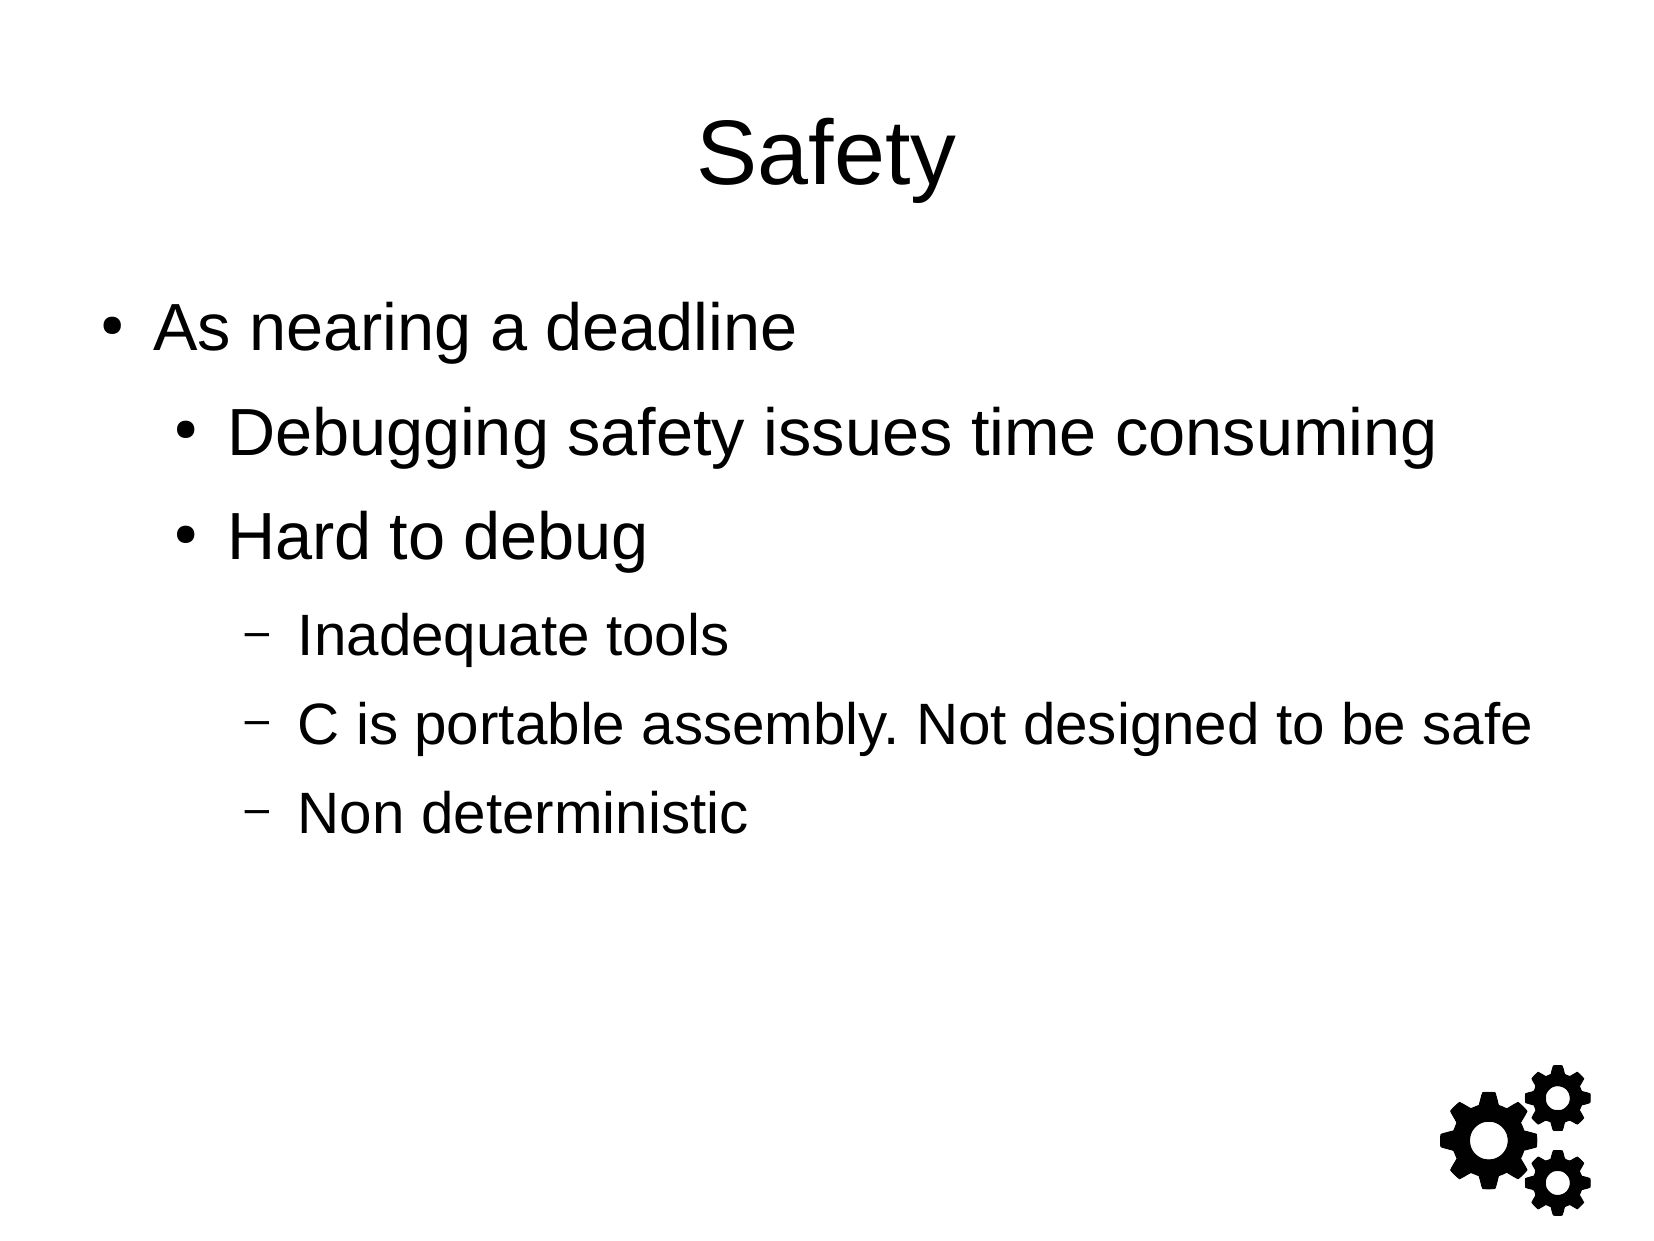

# Safety
As nearing a deadline
Debugging safety issues time consuming
Hard to debug
Inadequate tools
C is portable assembly. Not designed to be safe
Non deterministic